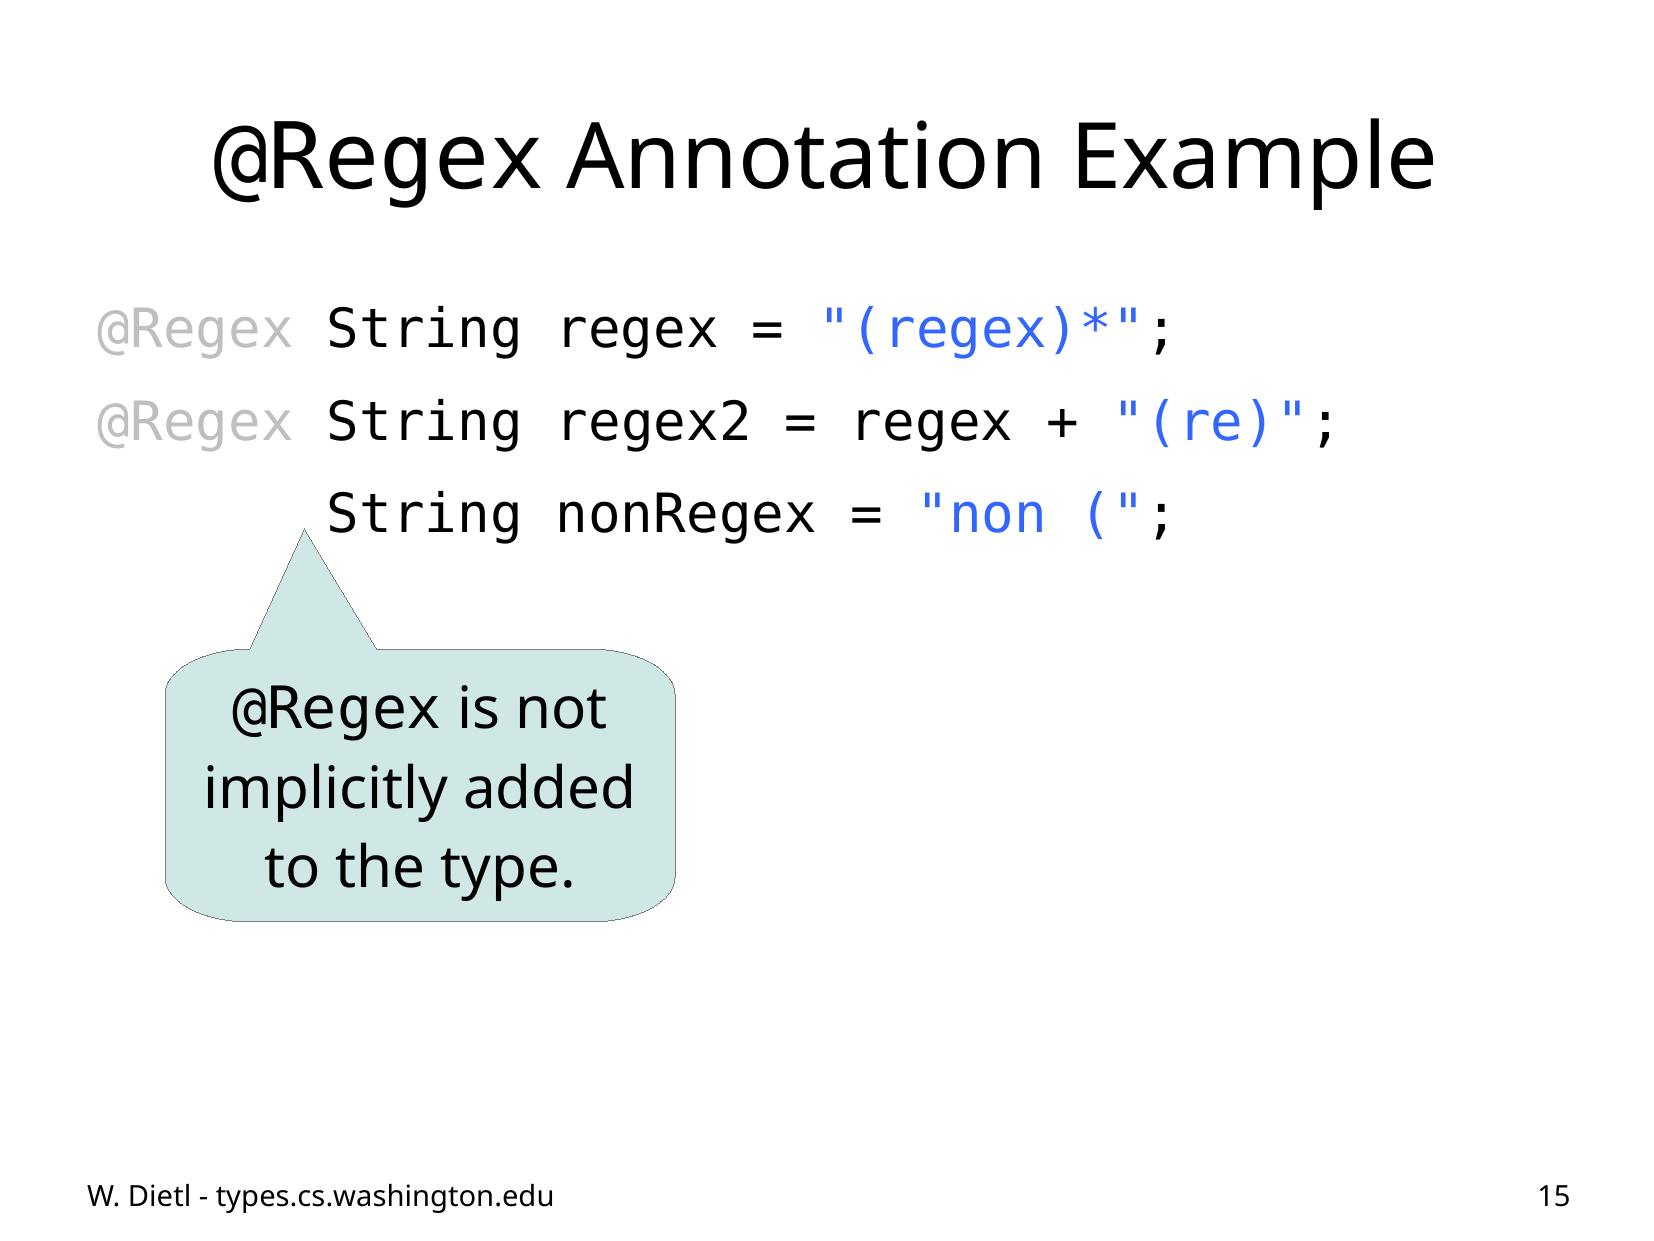

@Regex Annotation Example
# @Regex String regex = "(regex)*";
@Regex String regex2 = regex + "(re)";
 String nonRegex = "non (";
@Regex is not implicitly added to the type.
W. Dietl - types.cs.washington.edu
15